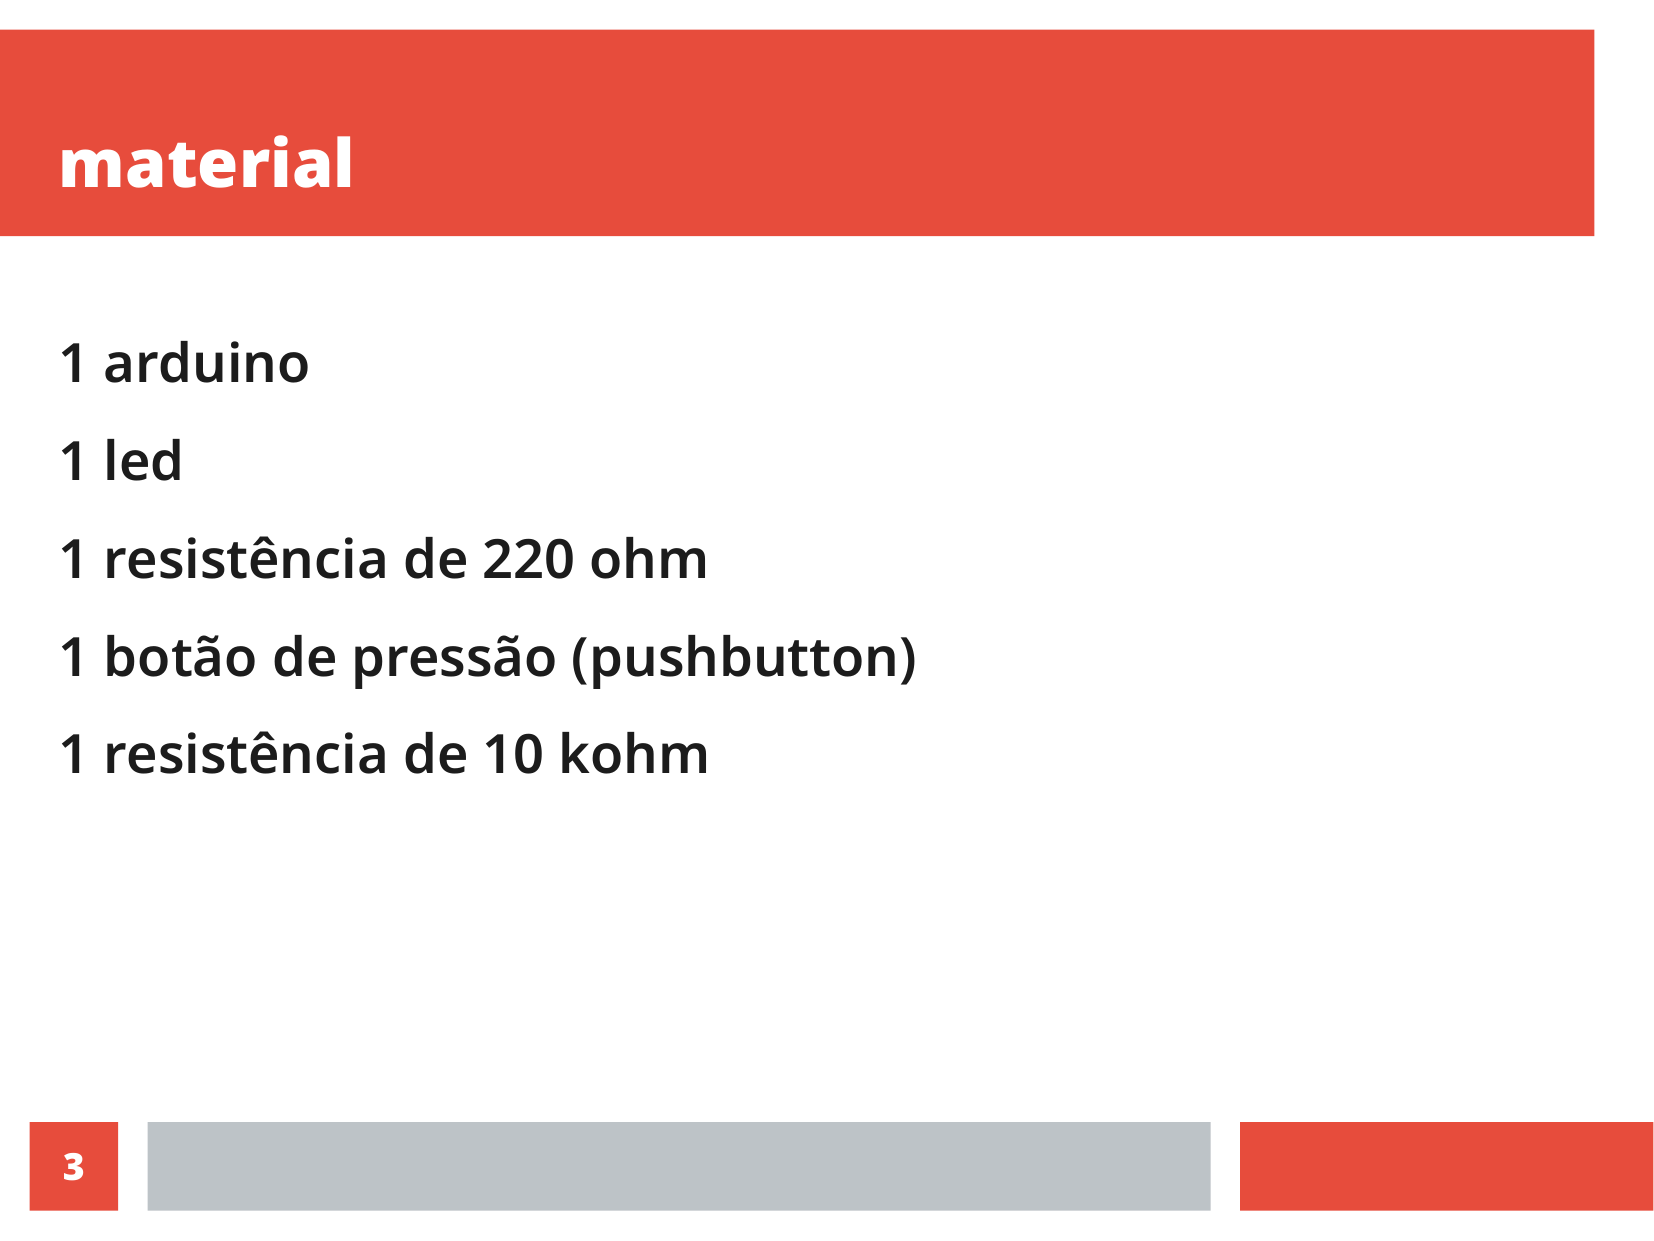

# material
1 arduino
1 led
1 resistência de 220 ohm
1 botão de pressão (pushbutton)
1 resistência de 10 kohm
3